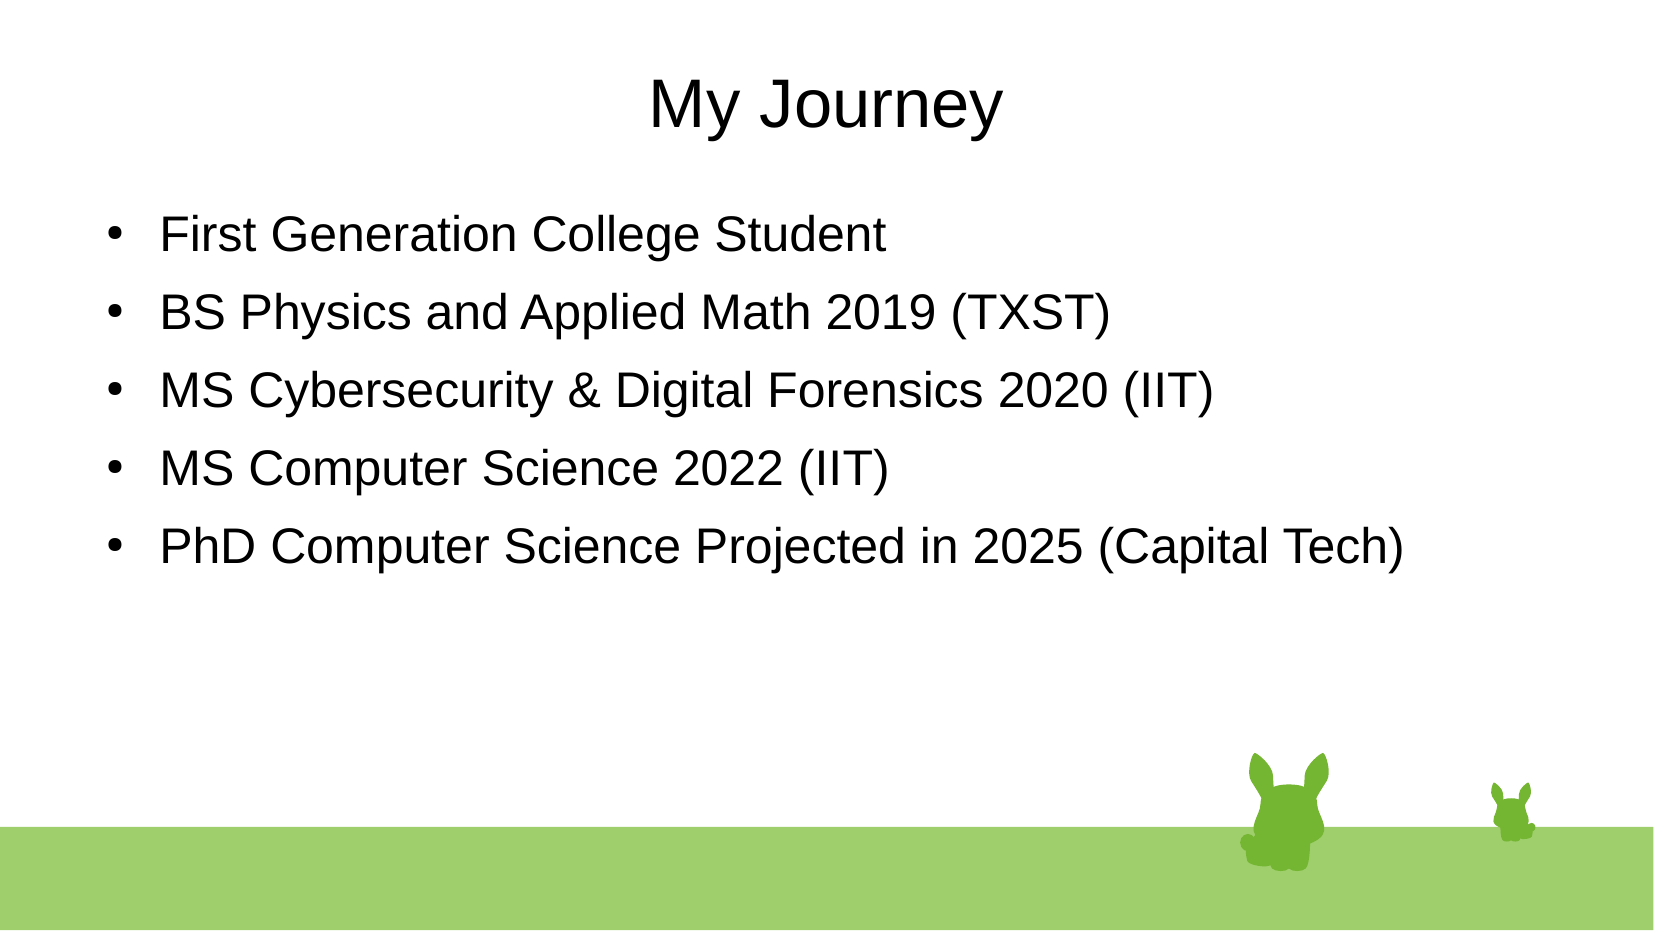

# My Journey
First Generation College Student
BS Physics and Applied Math 2019 (TXST)
MS Cybersecurity & Digital Forensics 2020 (IIT)
MS Computer Science 2022 (IIT)
PhD Computer Science Projected in 2025 (Capital Tech)